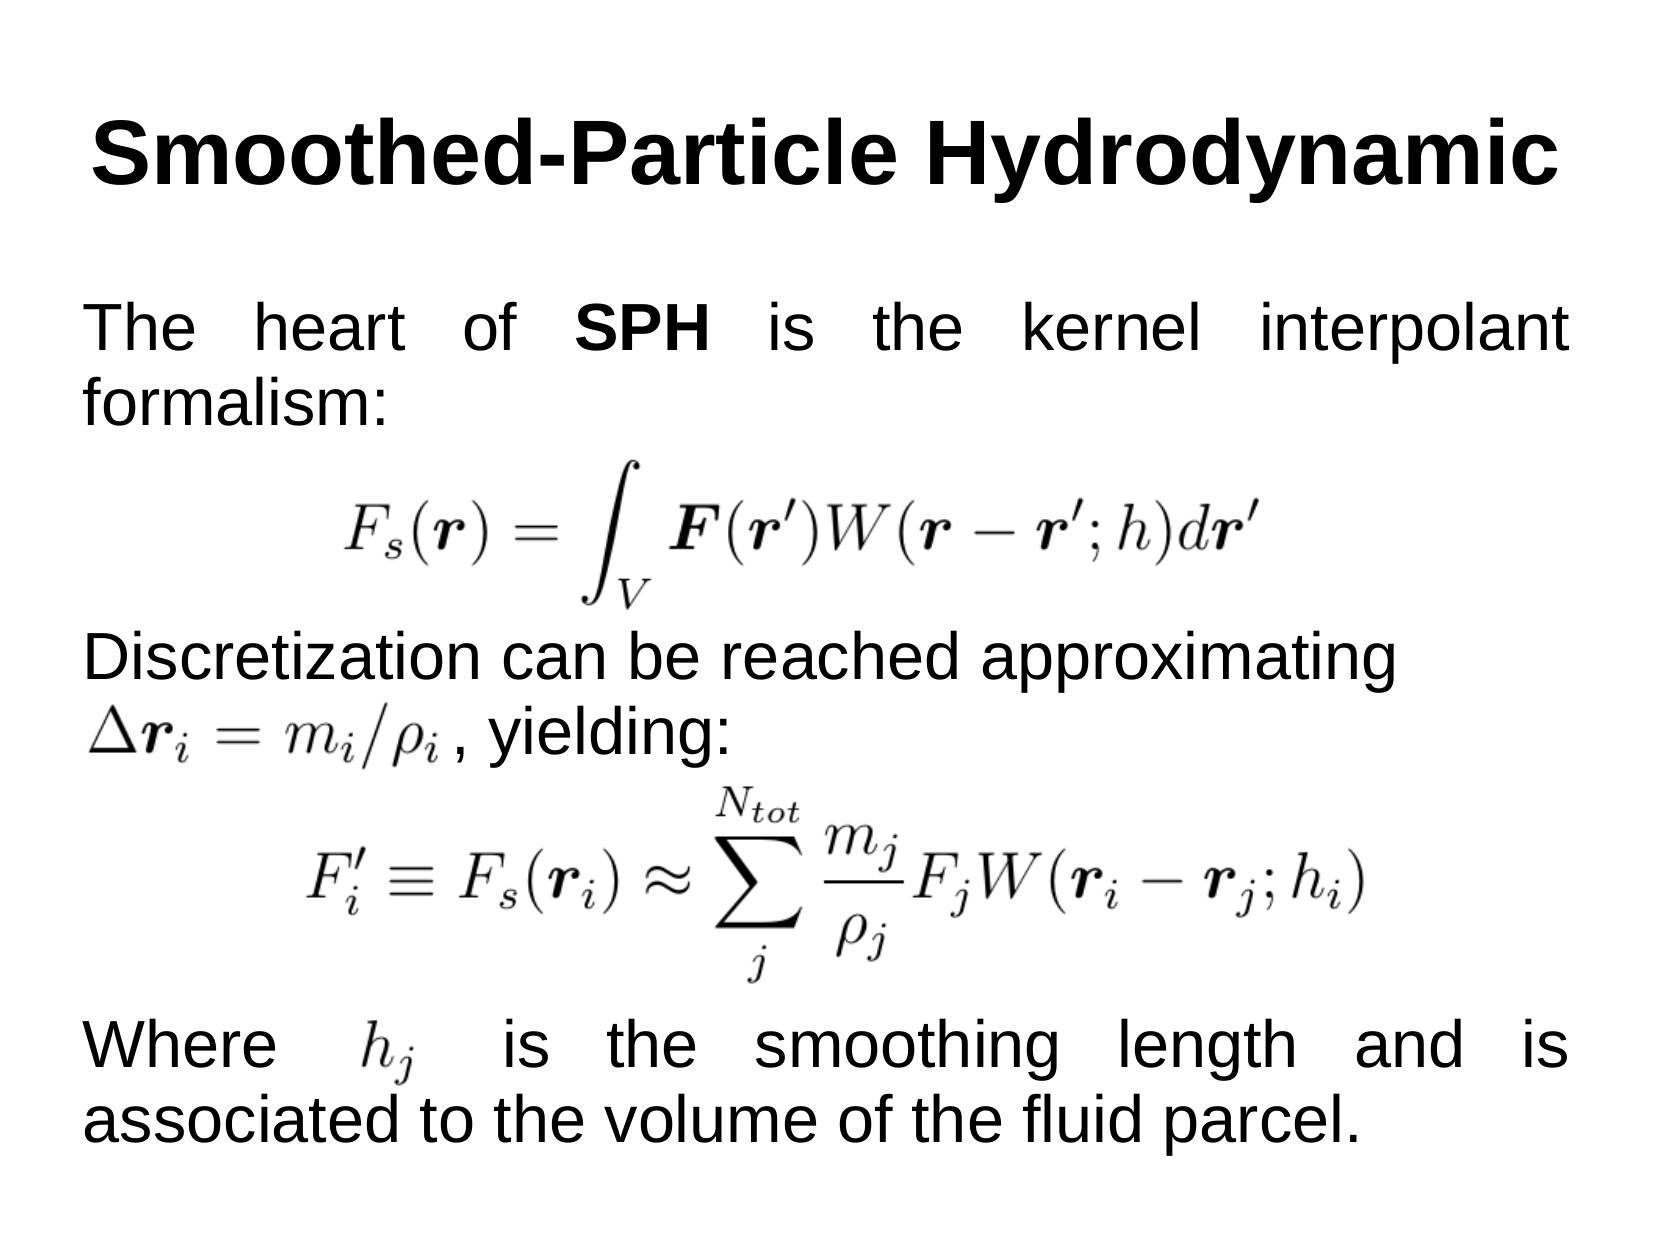

# Smoothed-Particle Hydrodynamic
The heart of SPH is the kernel interpolant formalism:
Discretization can be reached approximating , yielding:
Where is the smoothing length and is associated to the volume of the fluid parcel.